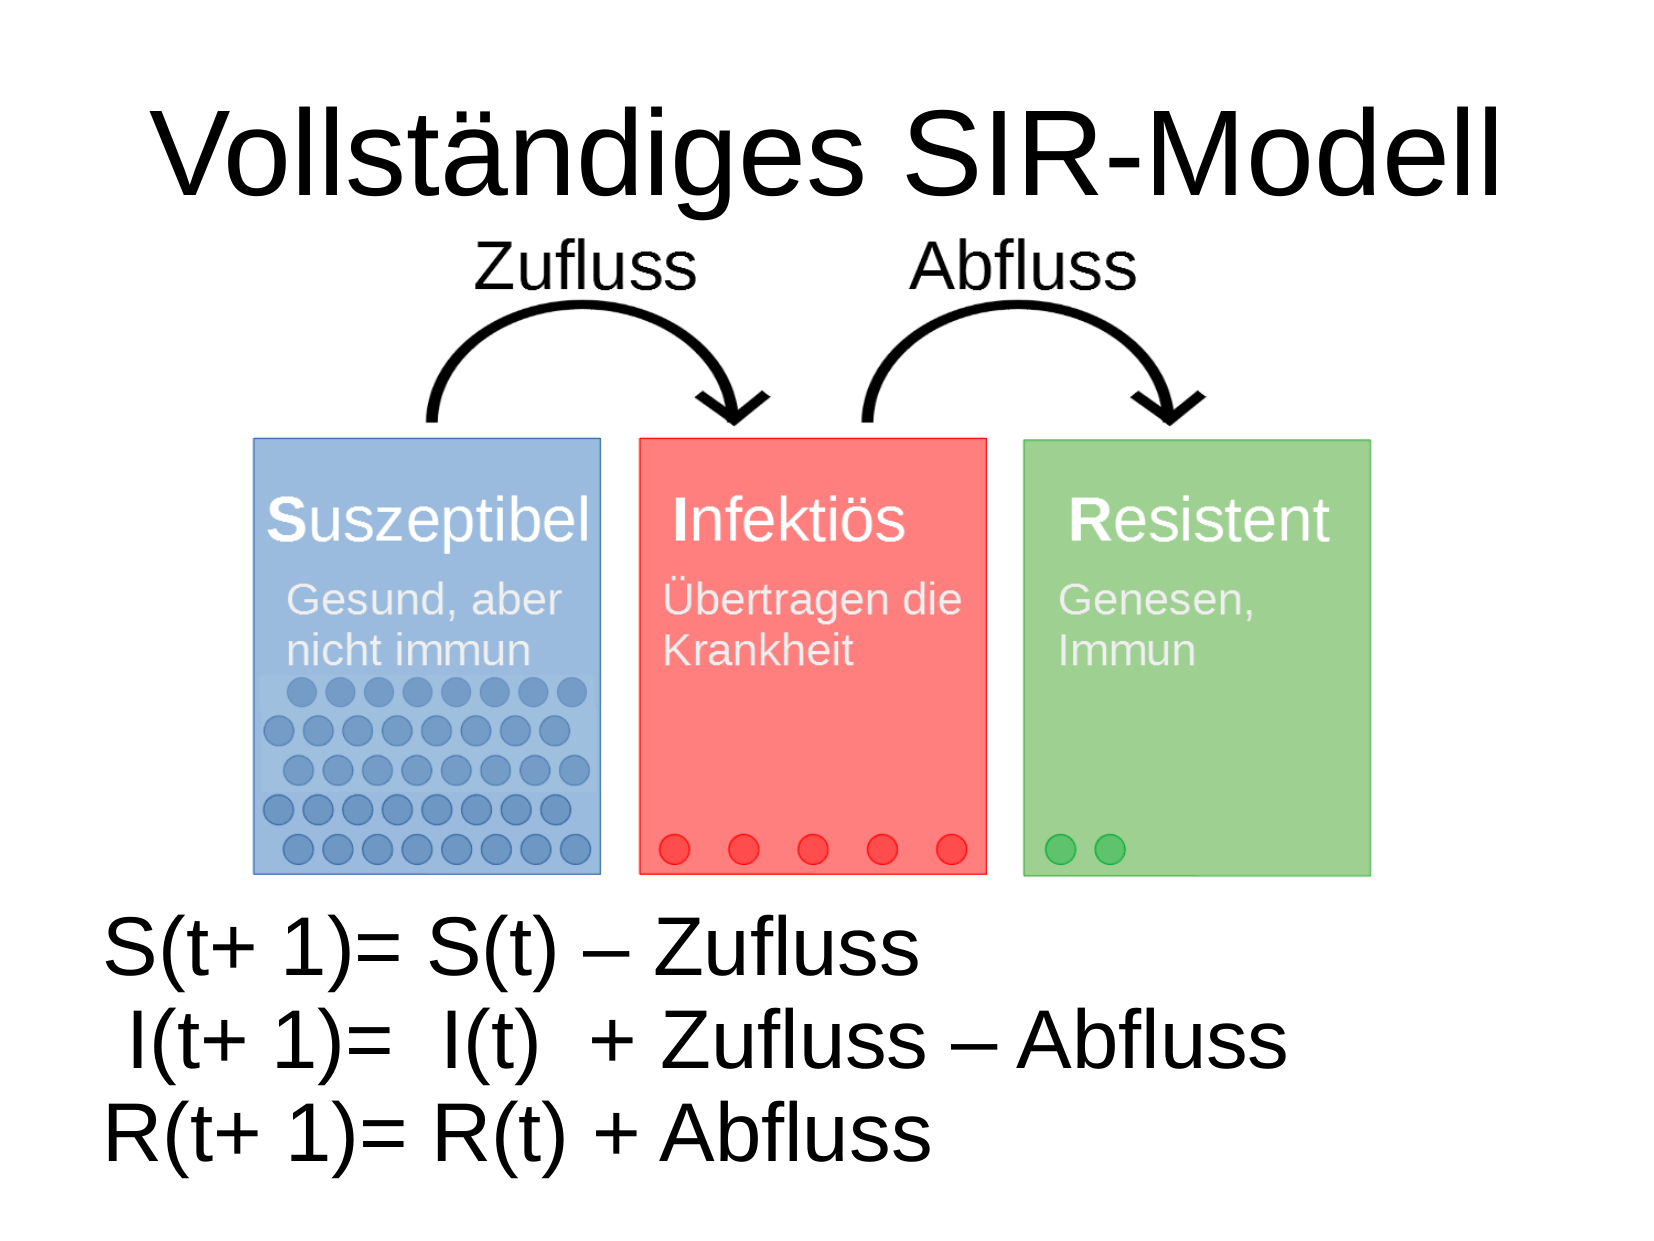

# Vollständiges SIR-Modell
S(t+ 1)= S(t) – Zufluss
 I(t+ 1)= I(t) + Zufluss – Abfluss
R(t+ 1)= R(t) + Abfluss